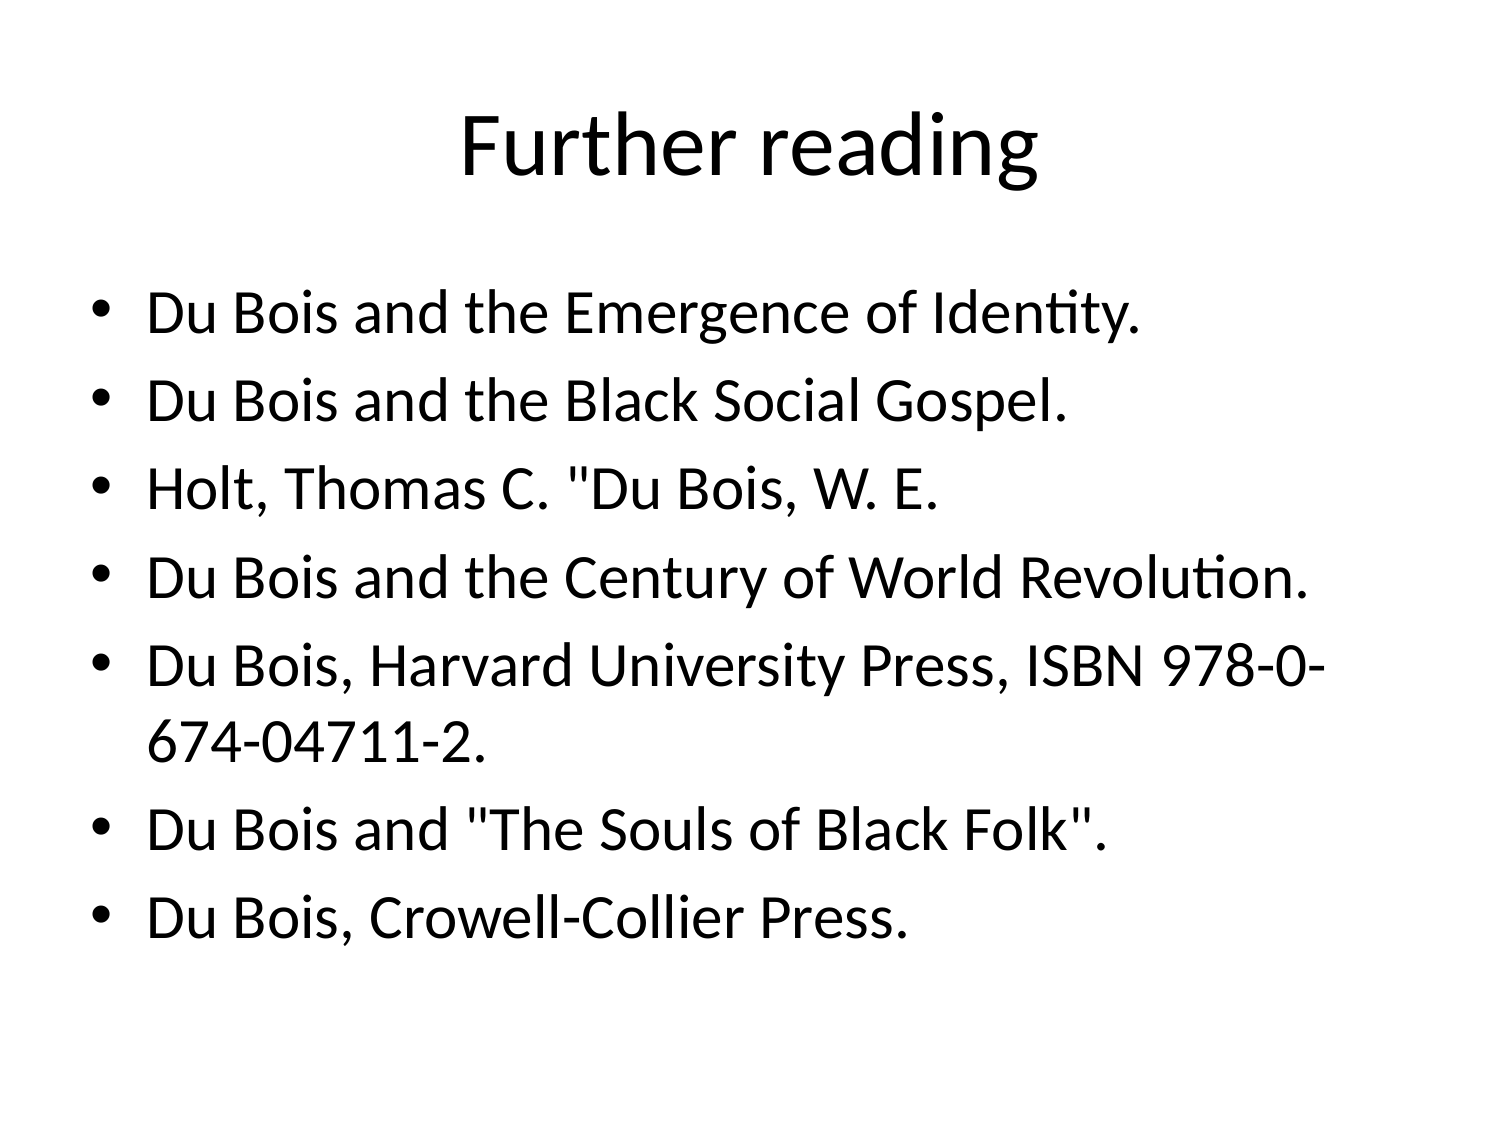

# Further reading
Du Bois and the Emergence of Identity.
Du Bois and the Black Social Gospel.
Holt, Thomas C. "Du Bois, W. E.
Du Bois and the Century of World Revolution.
Du Bois, Harvard University Press, ISBN 978-0-674-04711-2.
Du Bois and "The Souls of Black Folk".
Du Bois, Crowell-Collier Press.